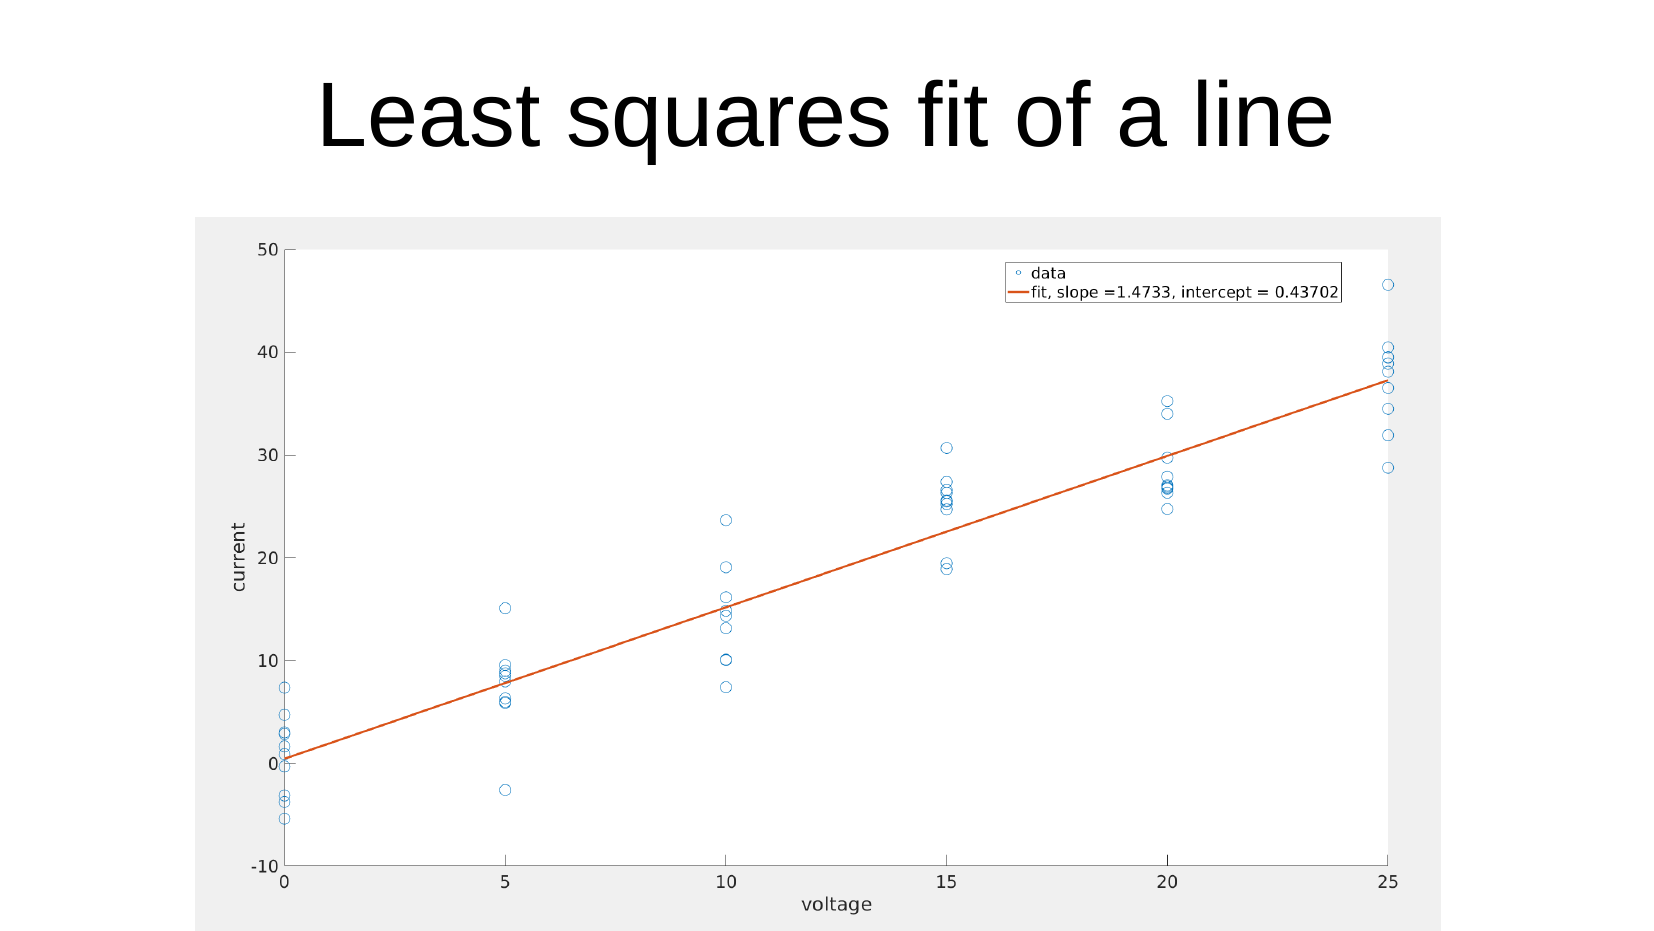

# Least squares fit of a line